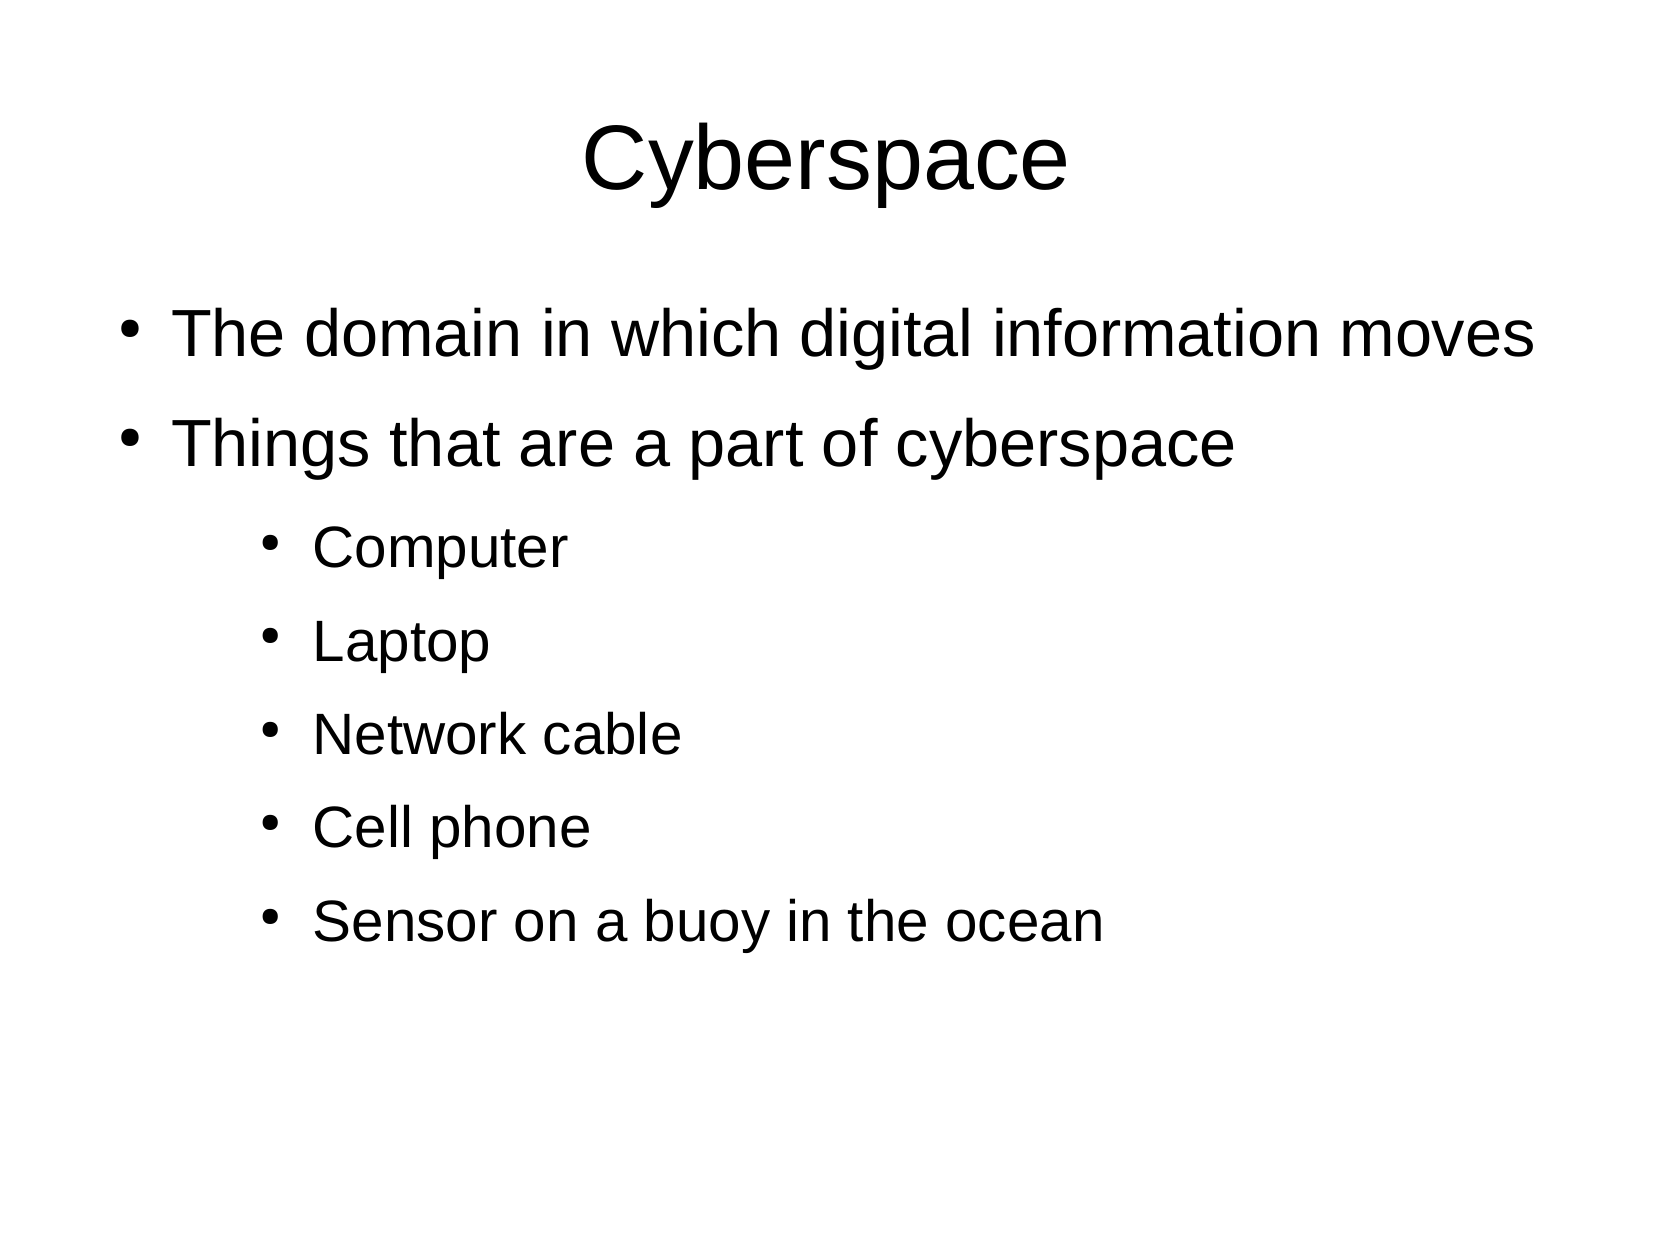

# Cyberspace
The domain in which digital information moves
Things that are a part of cyberspace
Computer
Laptop
Network cable
Cell phone
Sensor on a buoy in the ocean